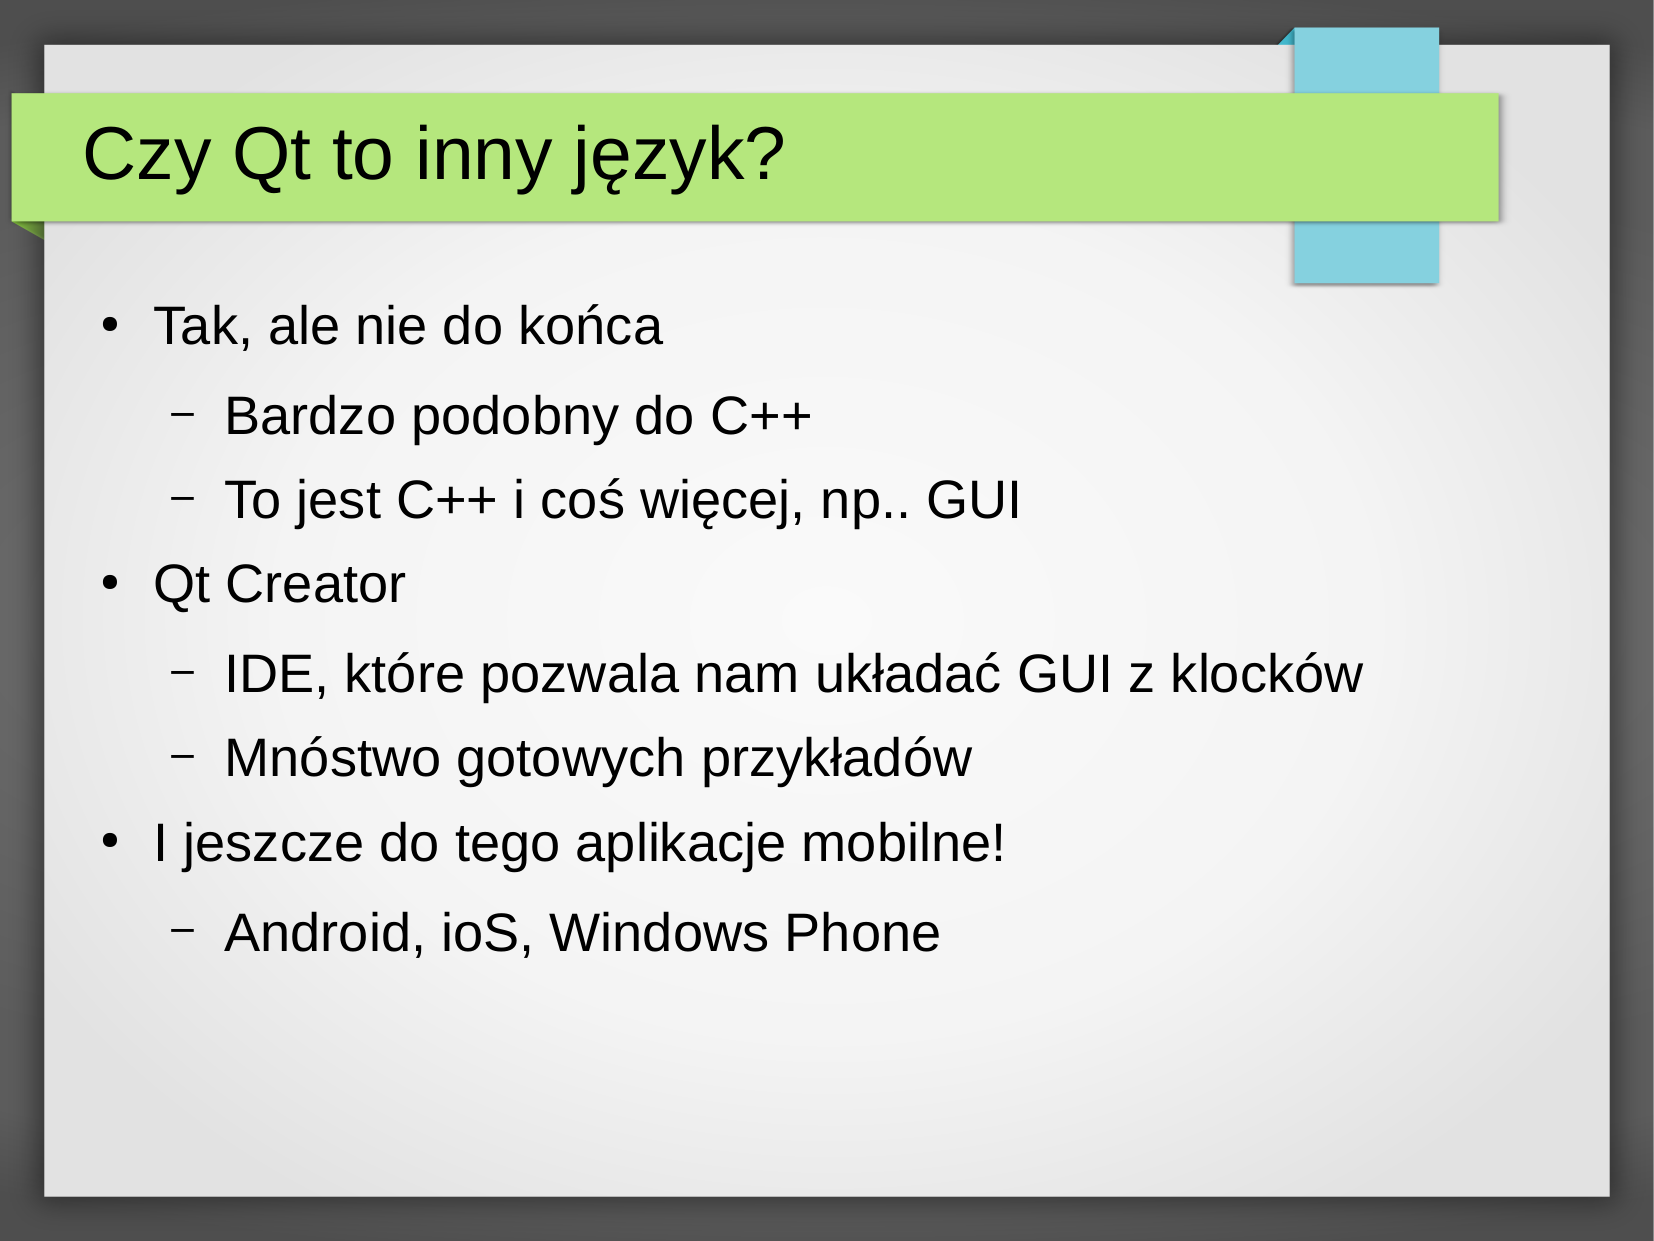

# Czy Qt to inny język?
Tak, ale nie do końca
Bardzo podobny do C++
To jest C++ i coś więcej, np.. GUI
Qt Creator
IDE, które pozwala nam układać GUI z klocków
Mnóstwo gotowych przykładów
I jeszcze do tego aplikacje mobilne!
Android, ioS, Windows Phone